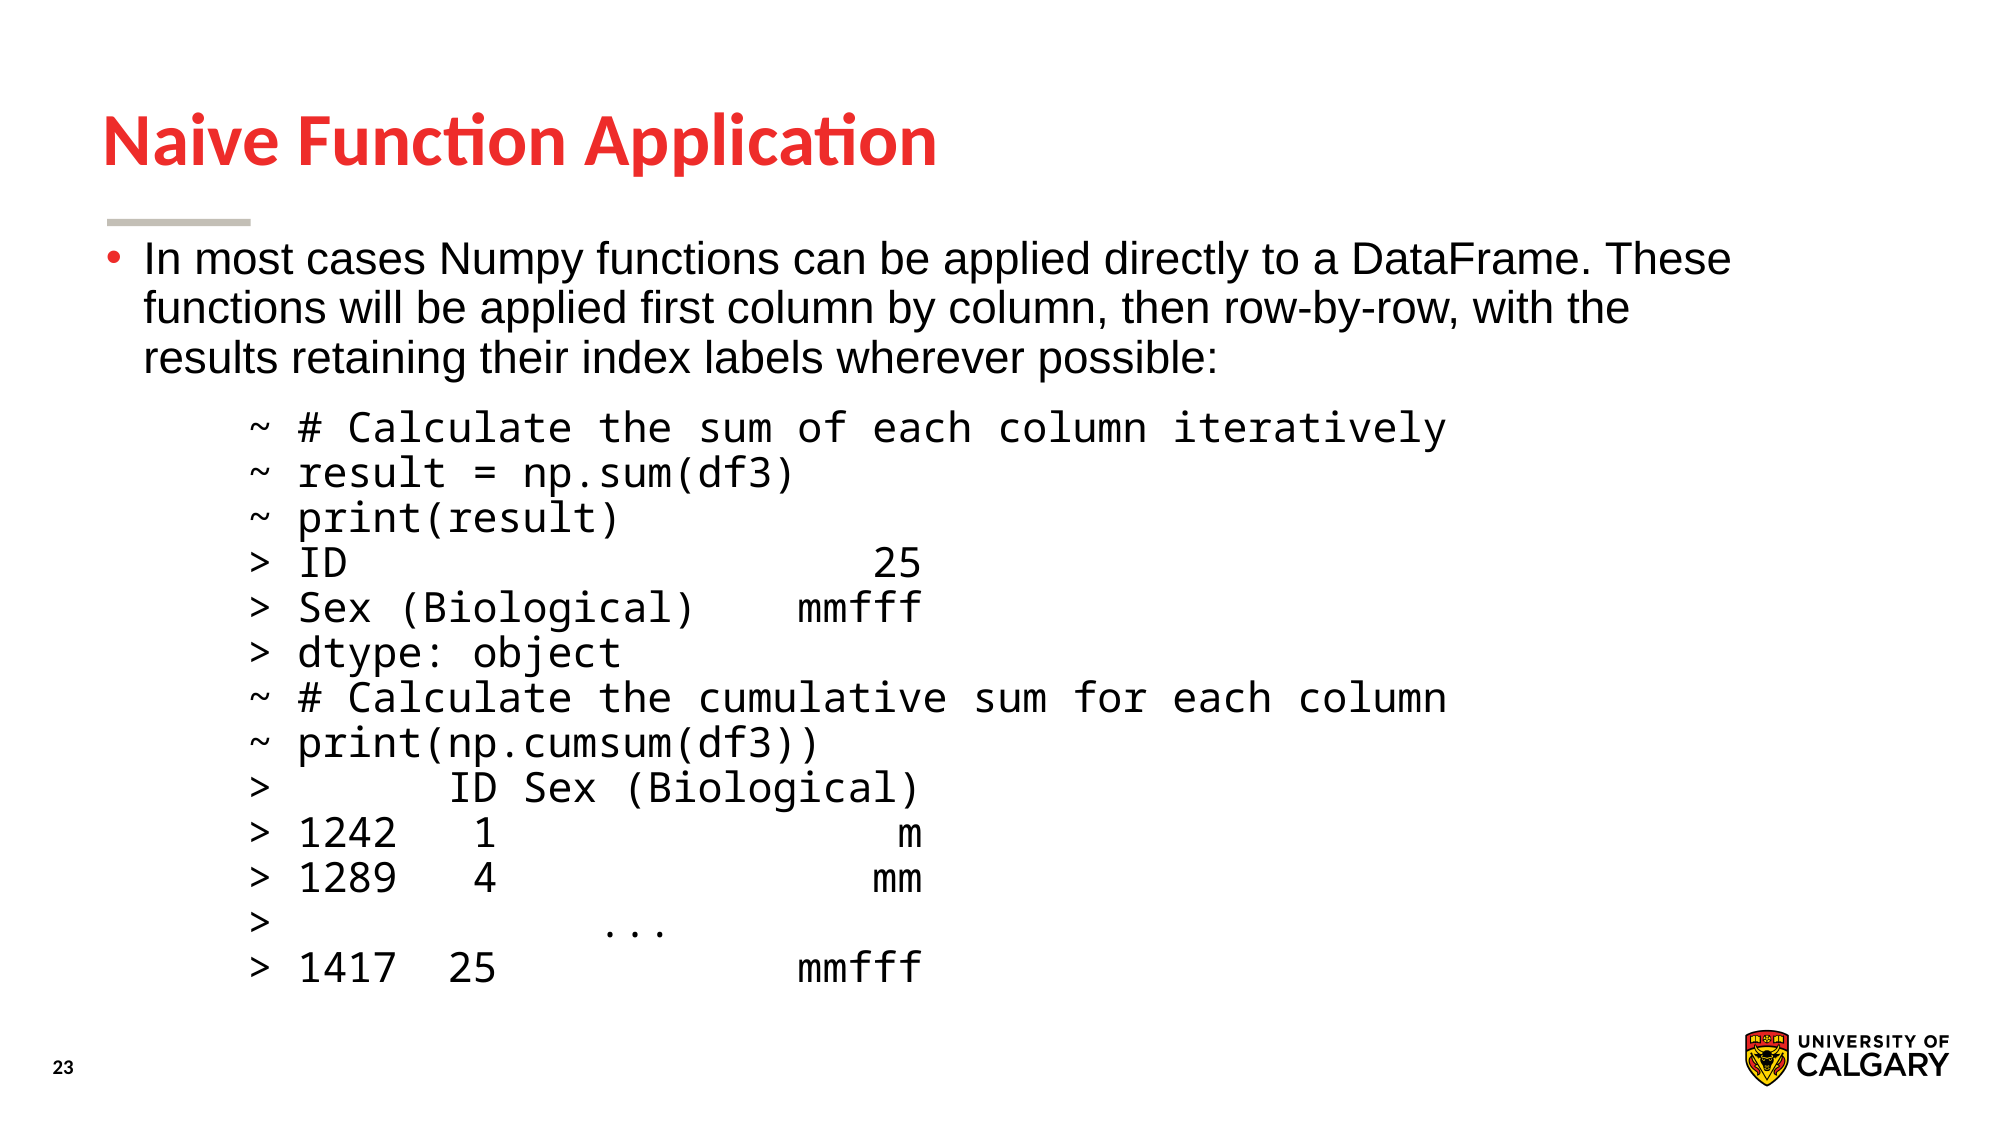

# Naive Function Application
In most cases Numpy functions can be applied directly to a DataFrame. These functions will be applied first column by column, then row-by-row, with the results retaining their index labels wherever possible:
~ # Calculate the sum of each column iteratively
~ result = np.sum(df3)
~ print(result)
> ID 25
> Sex (Biological) mmfff
> dtype: object
~ # Calculate the cumulative sum for each column
~ print(np.cumsum(df3))
> ID Sex (Biological)
> 1242 1 m
> 1289 4 mm
> ...
> 1417 25 mmfff